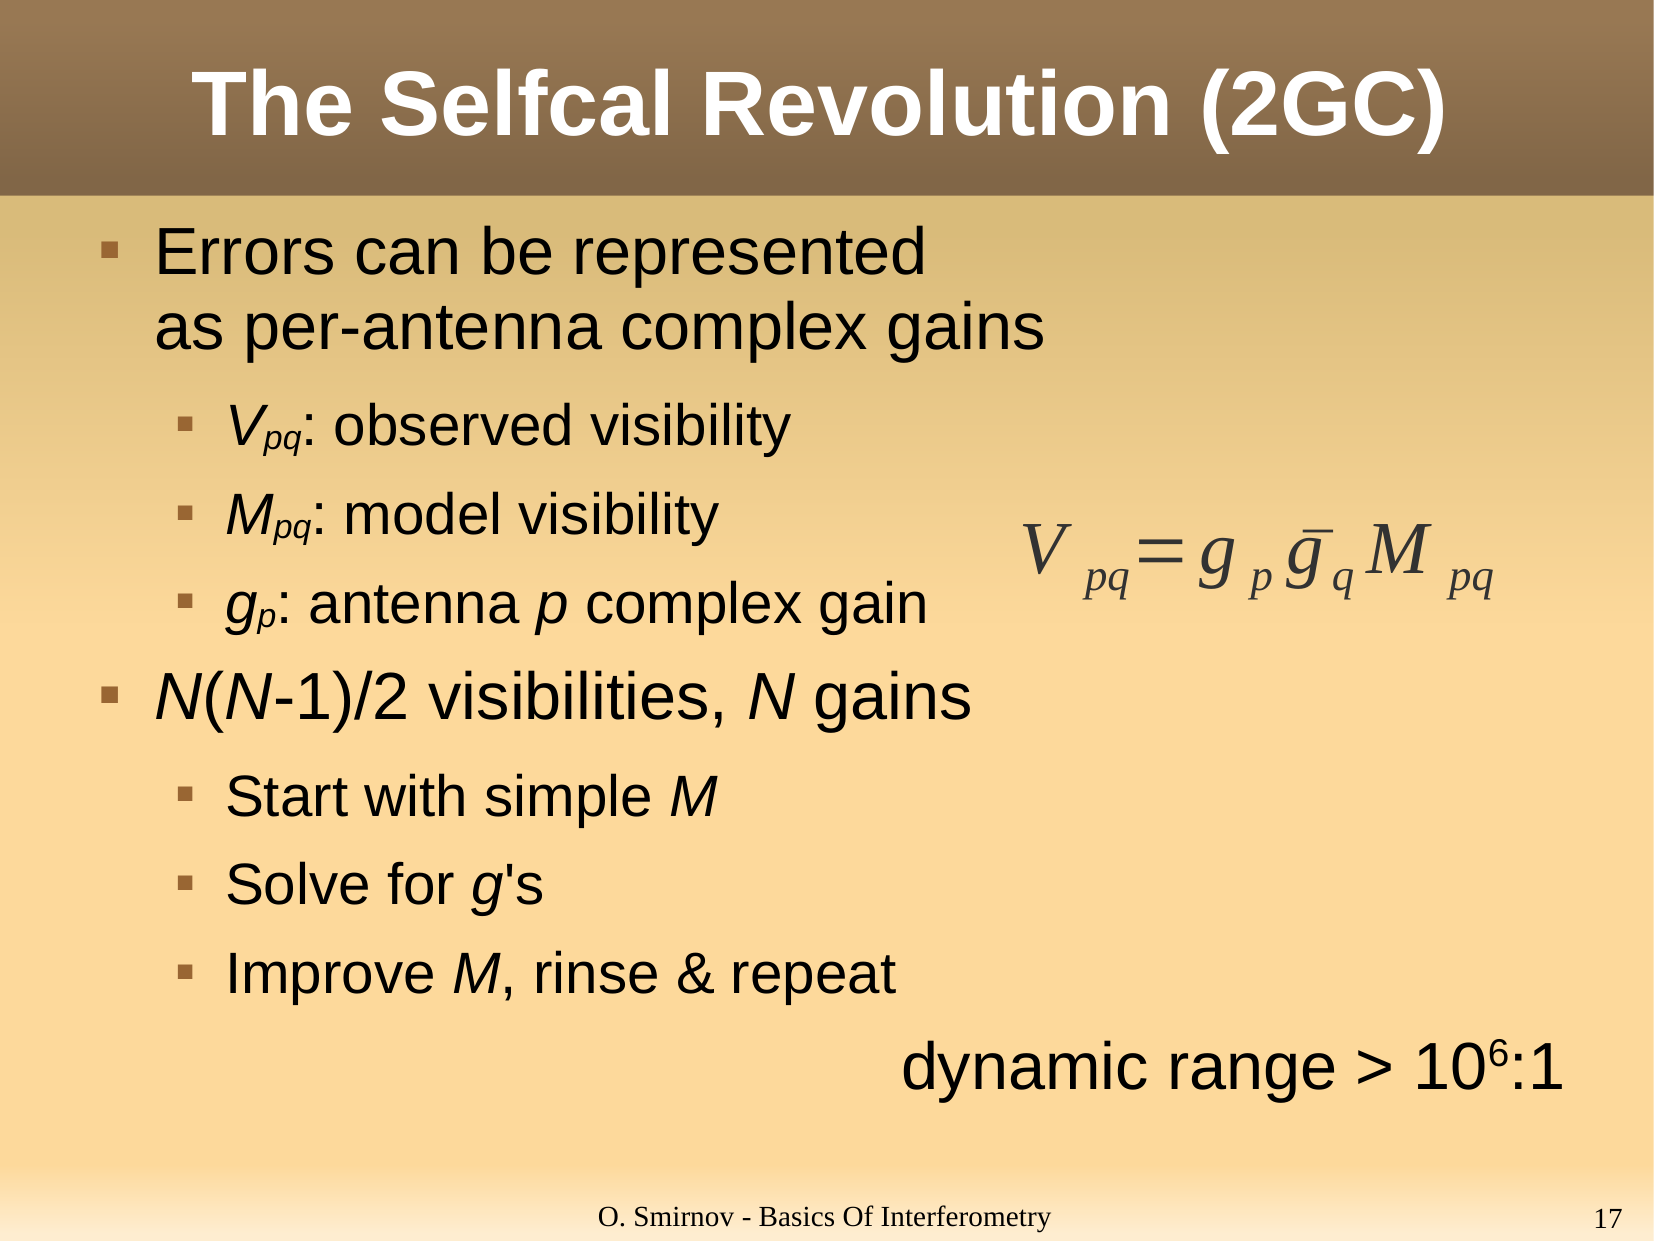

# The Selfcal Revolution (2GC)
Errors can be represented
as per-antenna complex gains
Vpq: observed visibility
Mpq: model visibility
gp: antenna p complex gain
N(N-1)/2 visibilities, N gains
Start with simple M
Solve for g's
Improve M, rinse & repeat
dynamic range > 106:1
O. Smirnov - Basics Of Interferometry
17